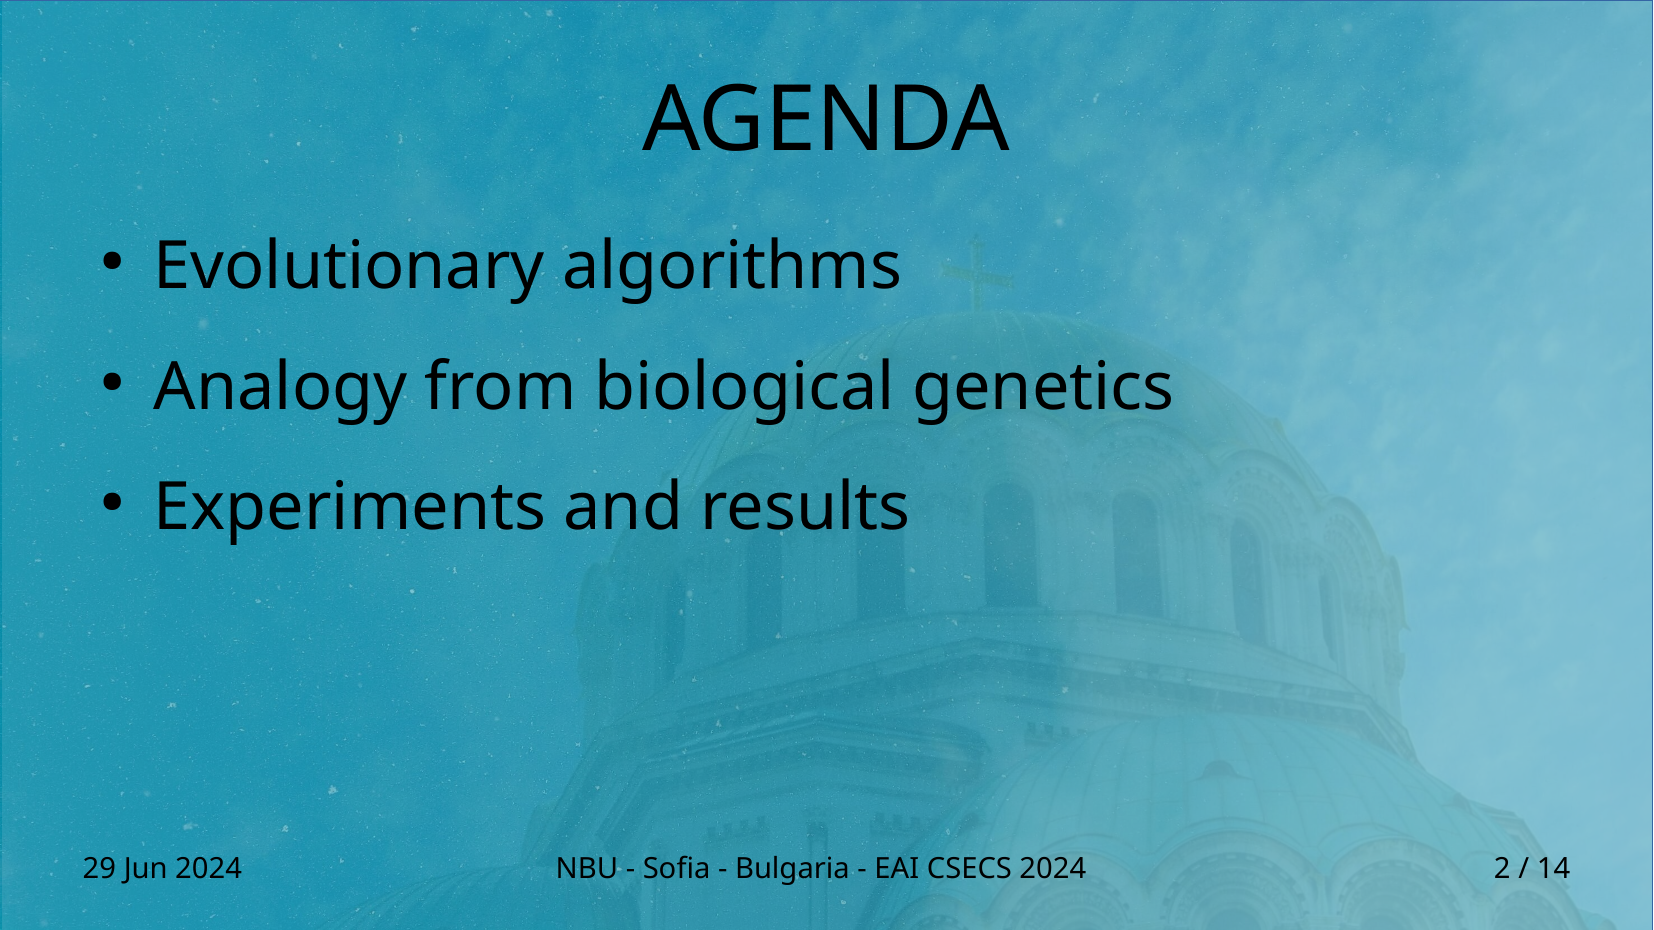

# AGENDA
Evolutionary algorithms
Analogy from biological genetics
Experiments and results
29 Jun 2024
NBU - Sofia - Bulgaria - EAI CSECS 2024
2